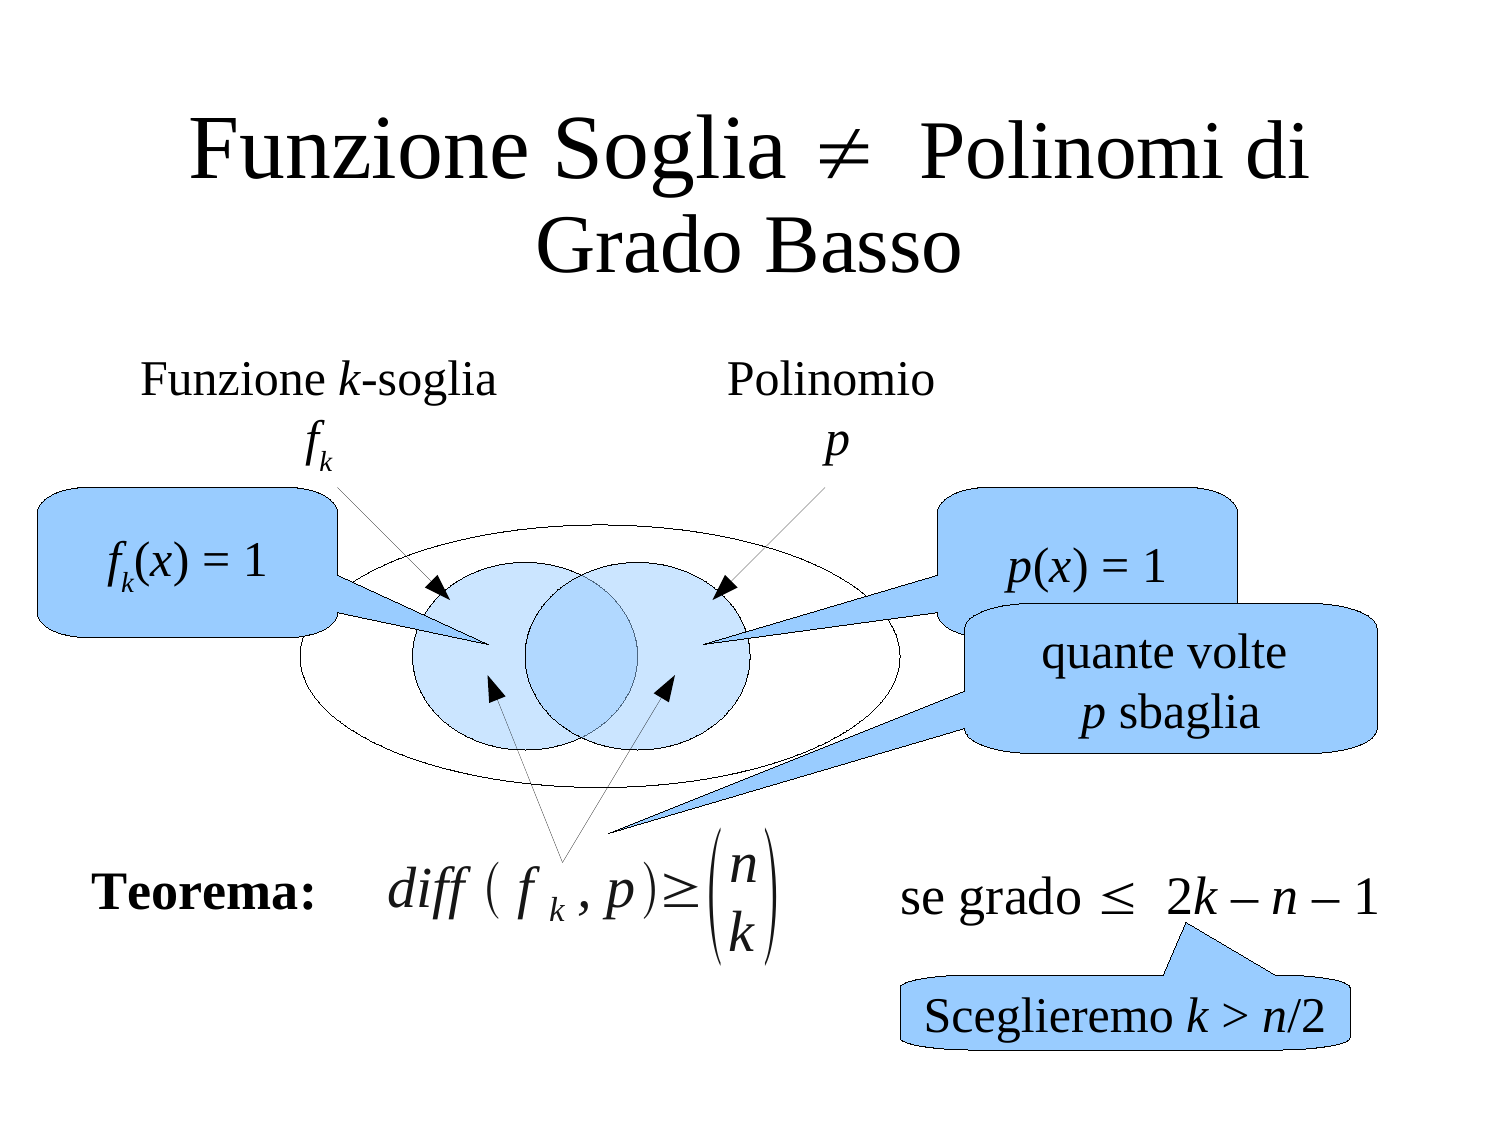

# Funzione Soglia  Polinomi di Grado Basso
Funzione k-soglia fk
Polinomio
 p
fk(x) = 1
p(x) = 1
quante volte
p sbaglia
Teorema:
se grado ≤ 2k – n – 1
Sceglieremo k > n/2